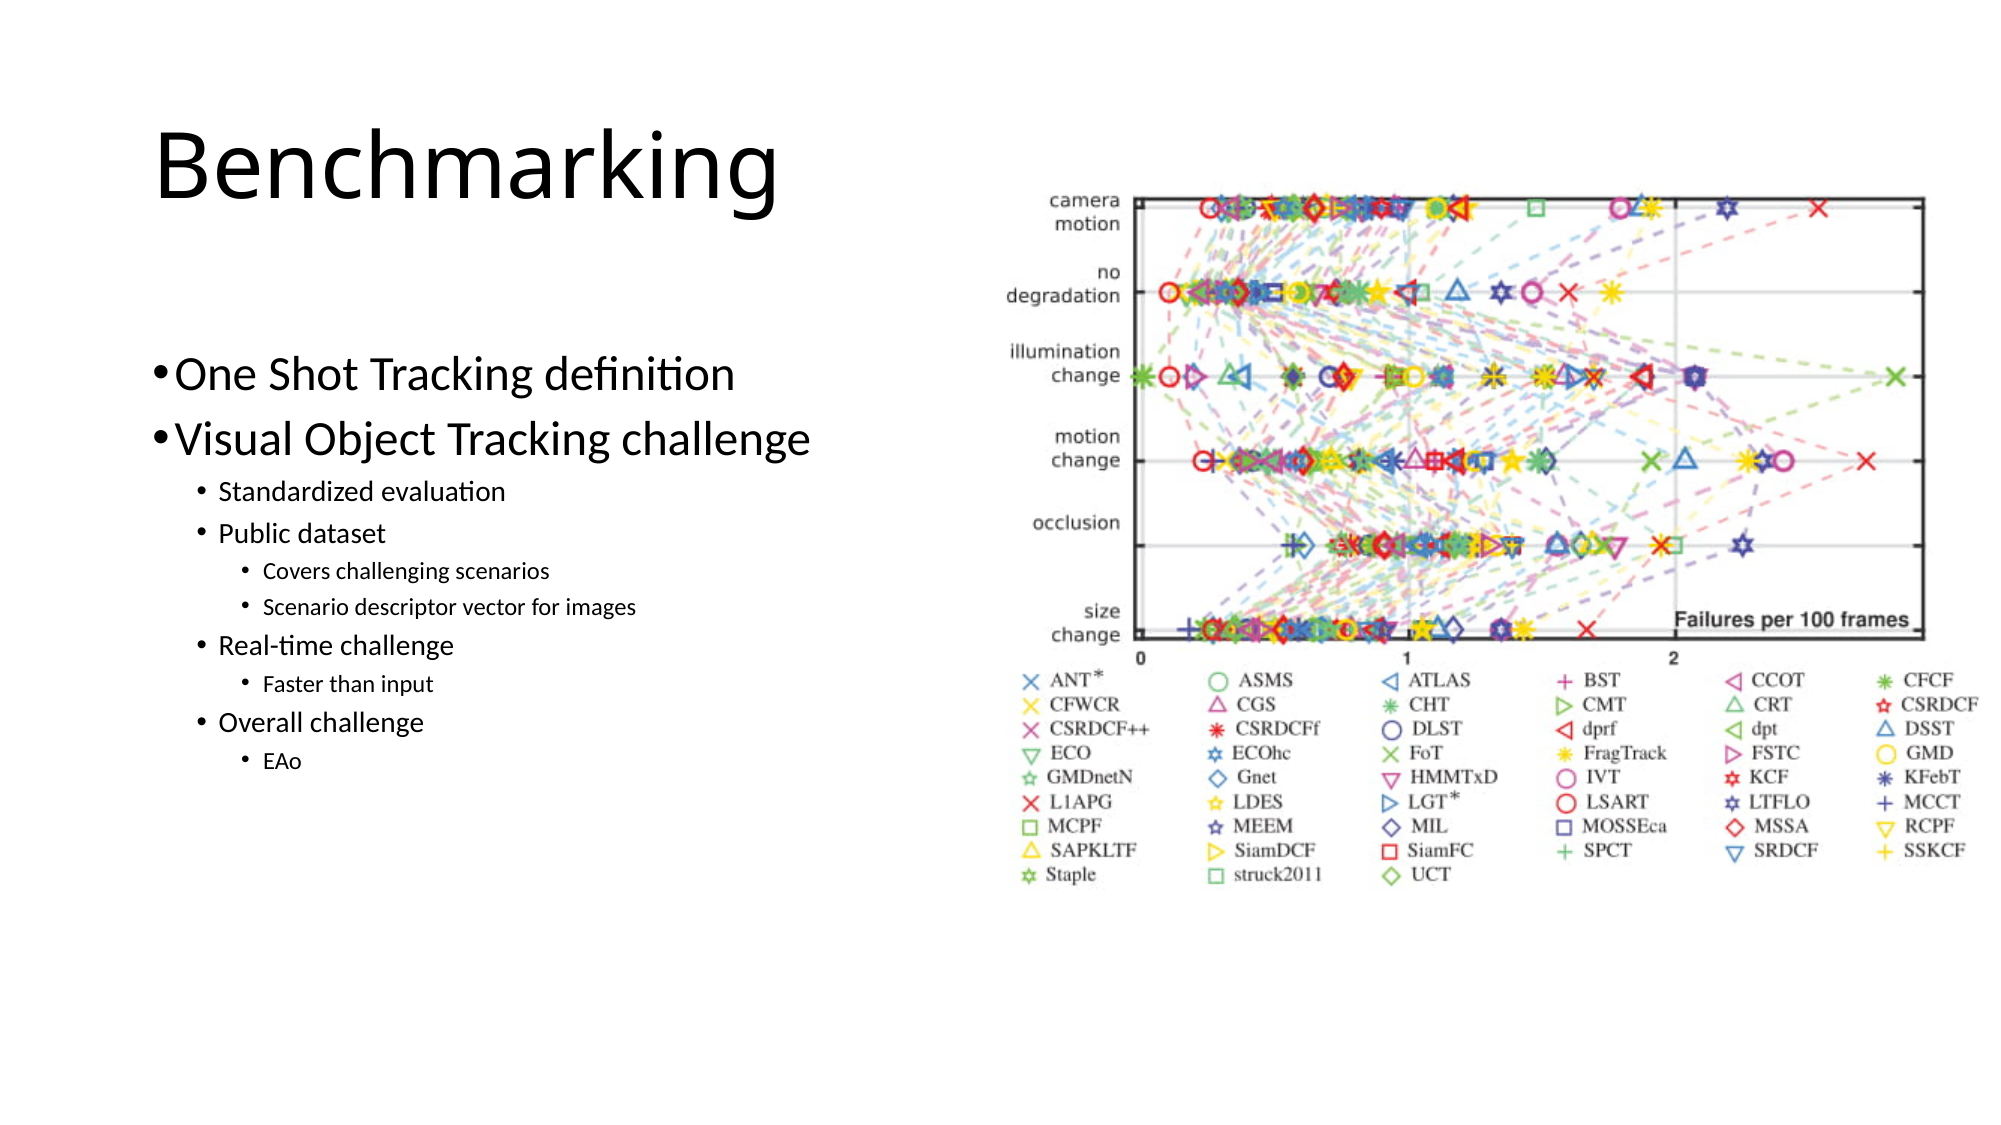

# Benchmarking
One Shot Tracking definition
Visual Object Tracking challenge
Standardized evaluation
Public dataset
Covers challenging scenarios
Scenario descriptor vector for images
Real-time challenge
Faster than input
Overall challenge
EAo